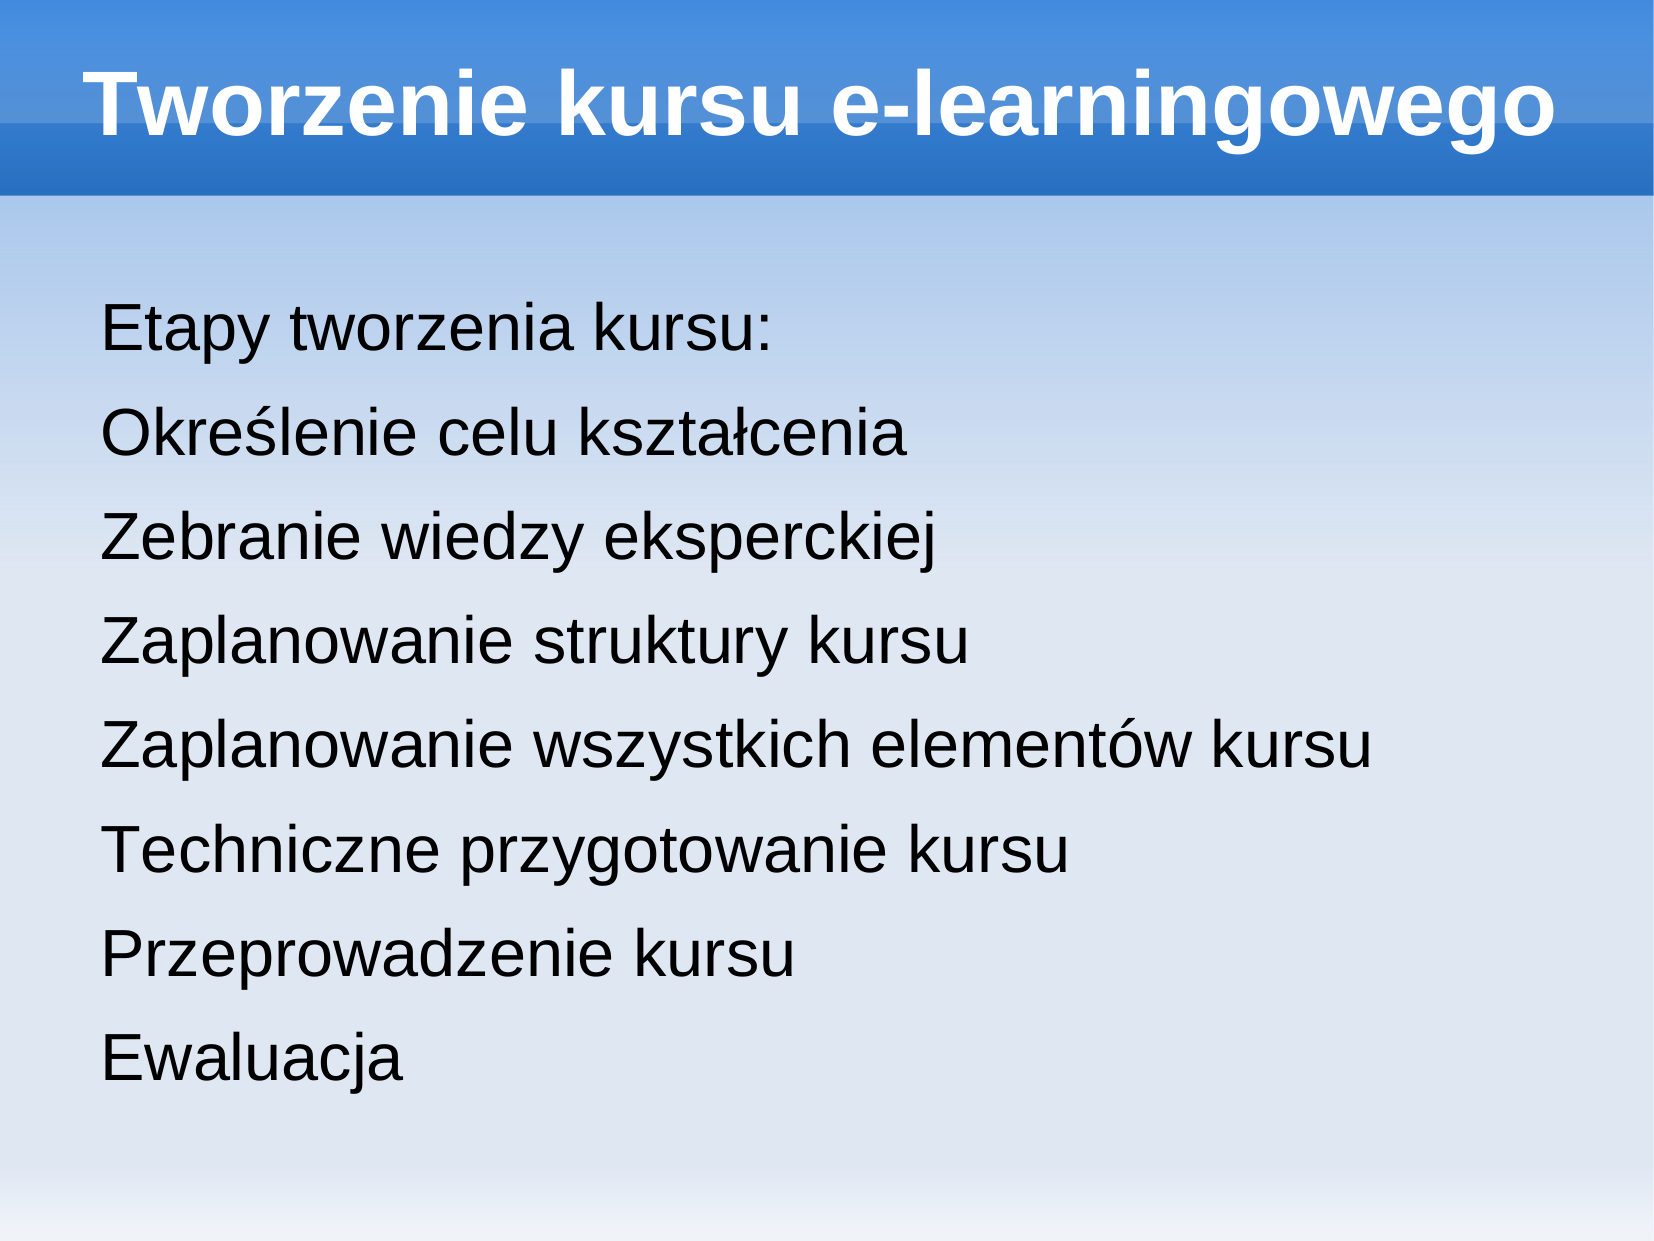

# Tworzenie kursu e-learningowego
Etapy tworzenia kursu:
Określenie celu kształcenia
Zebranie wiedzy eksperckiej
Zaplanowanie struktury kursu
Zaplanowanie wszystkich elementów kursu
Techniczne przygotowanie kursu
Przeprowadzenie kursu
Ewaluacja